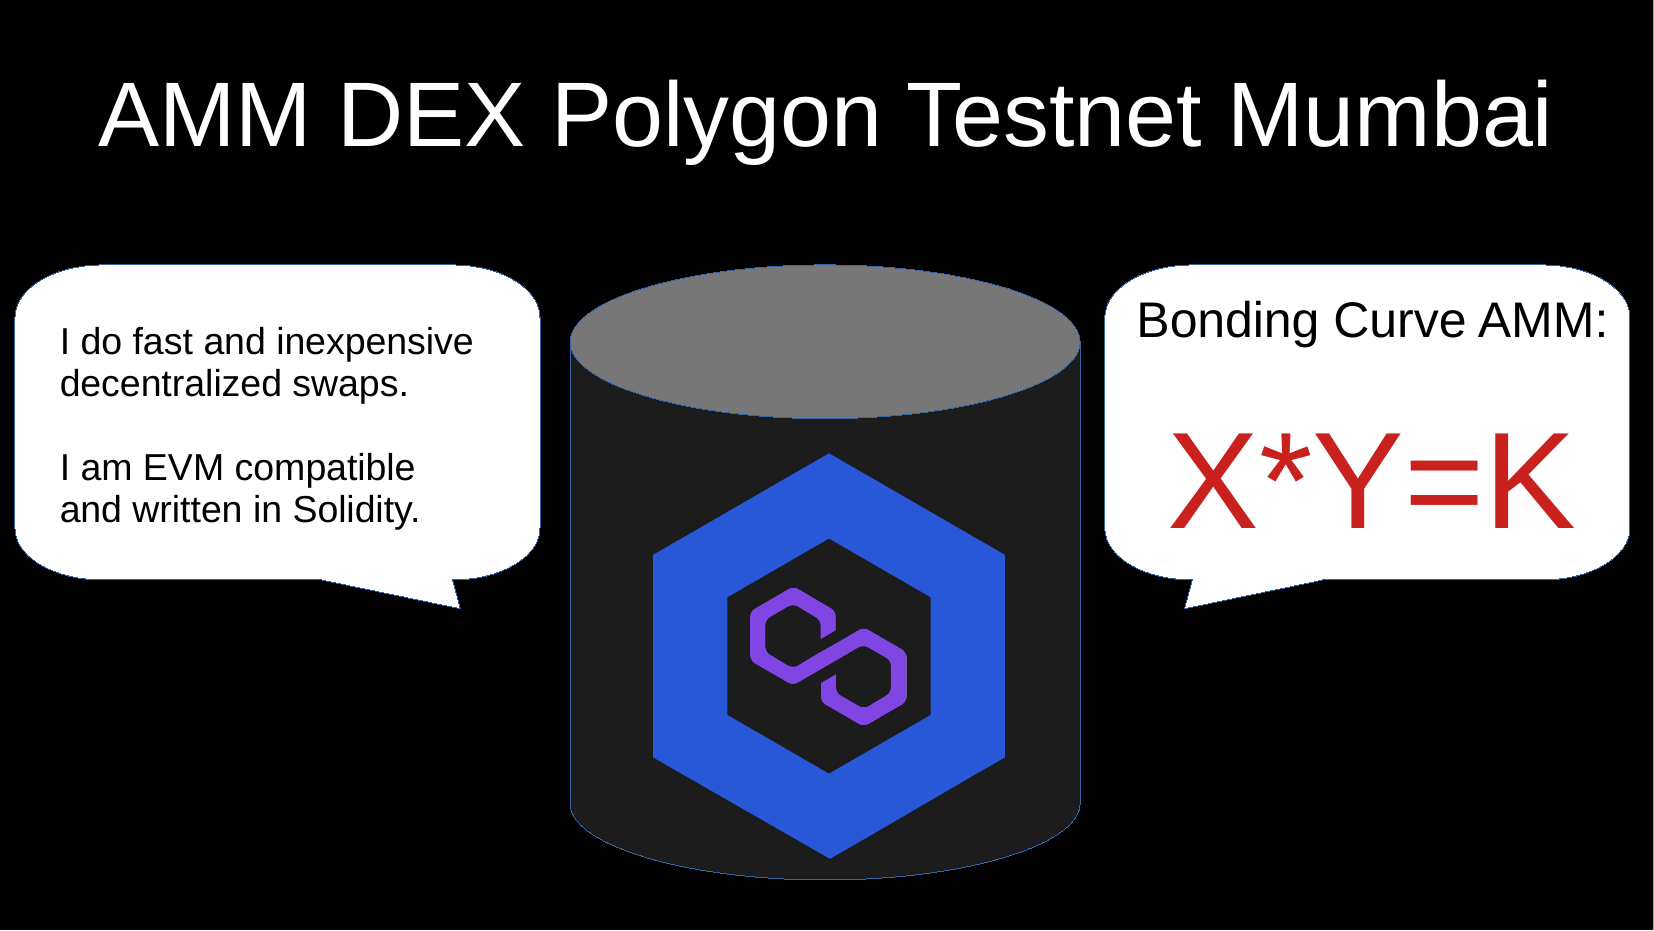

# AMM DEX Polygon Testnet Mumbai
I do fast and inexpensive
decentralized swaps.
I am EVM compatible
and written in Solidity.
Bonding Curve AMM:
X*Y=K